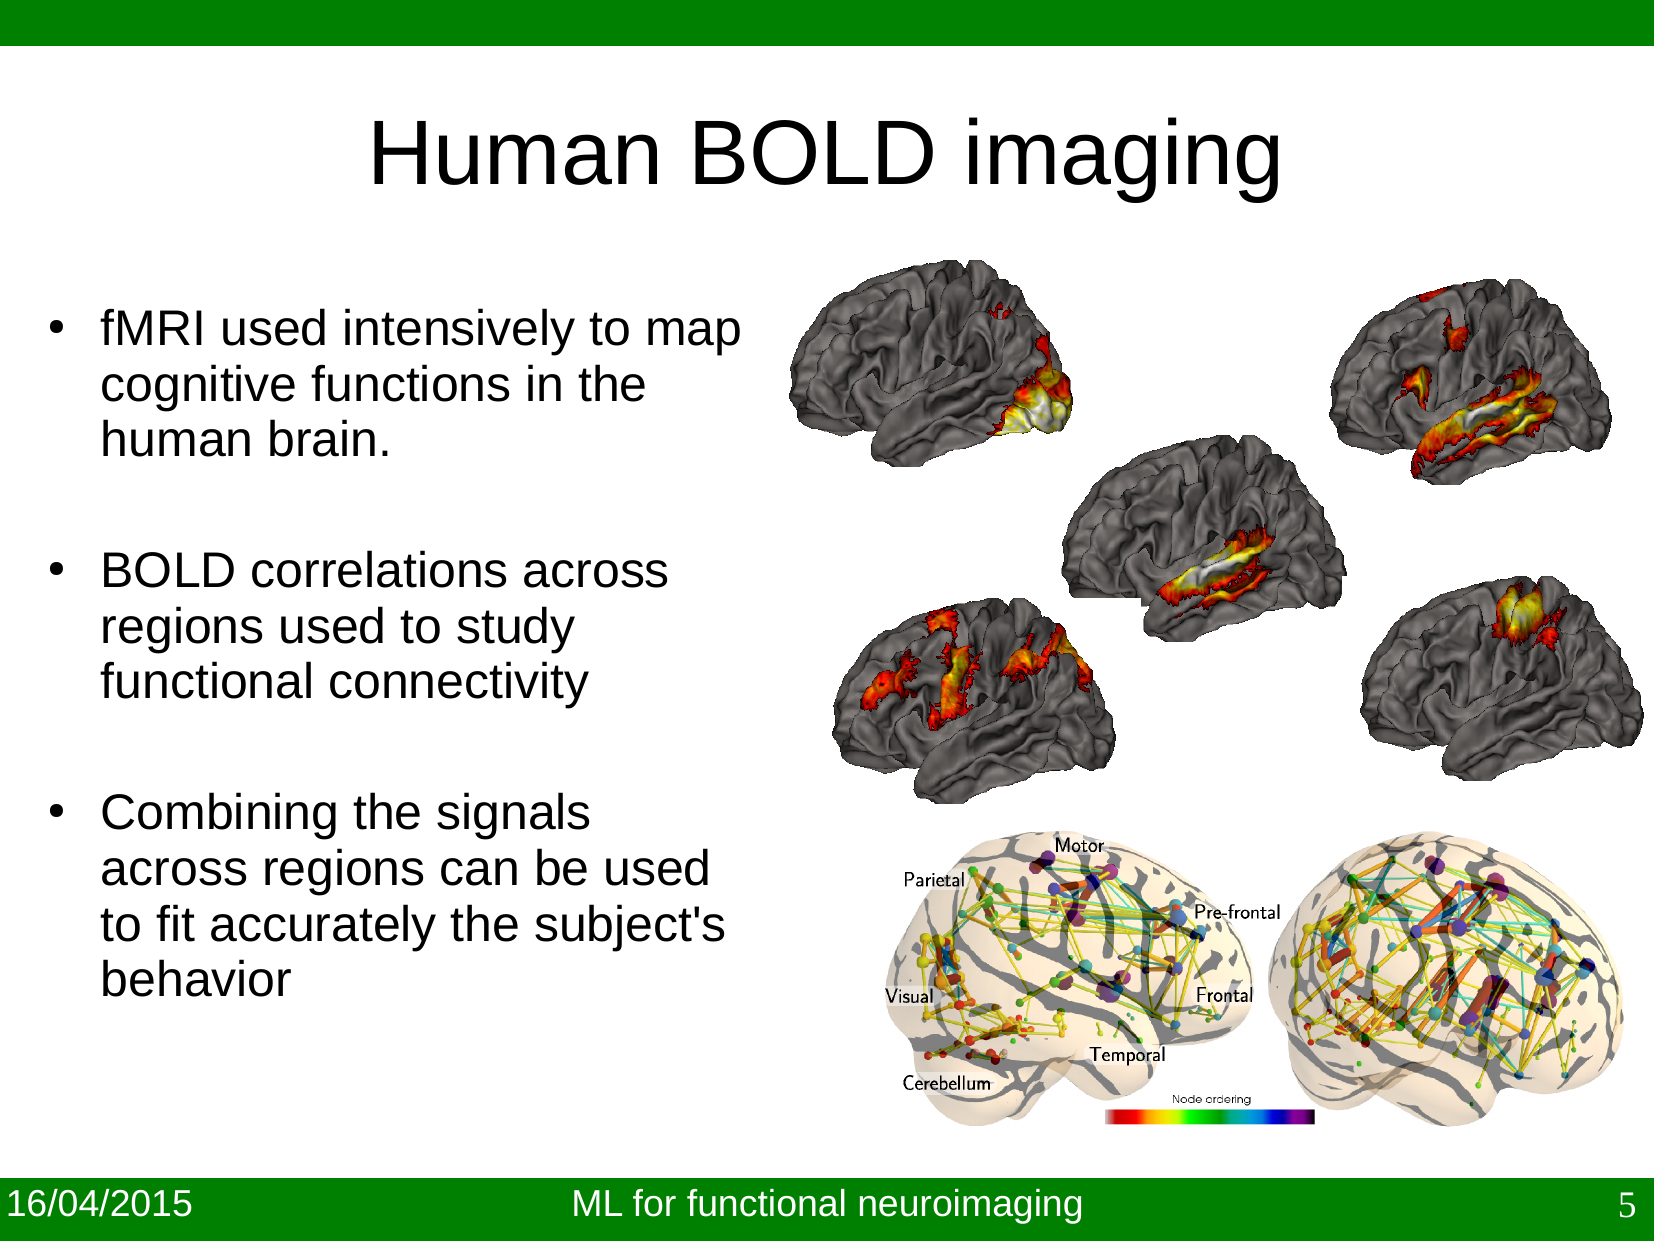

# Human BOLD imaging
fMRI used intensively to map cognitive functions in the human brain.
BOLD correlations across regions used to study functional connectivity
Combining the signals across regions can be used to fit accurately the subject's behavior
5